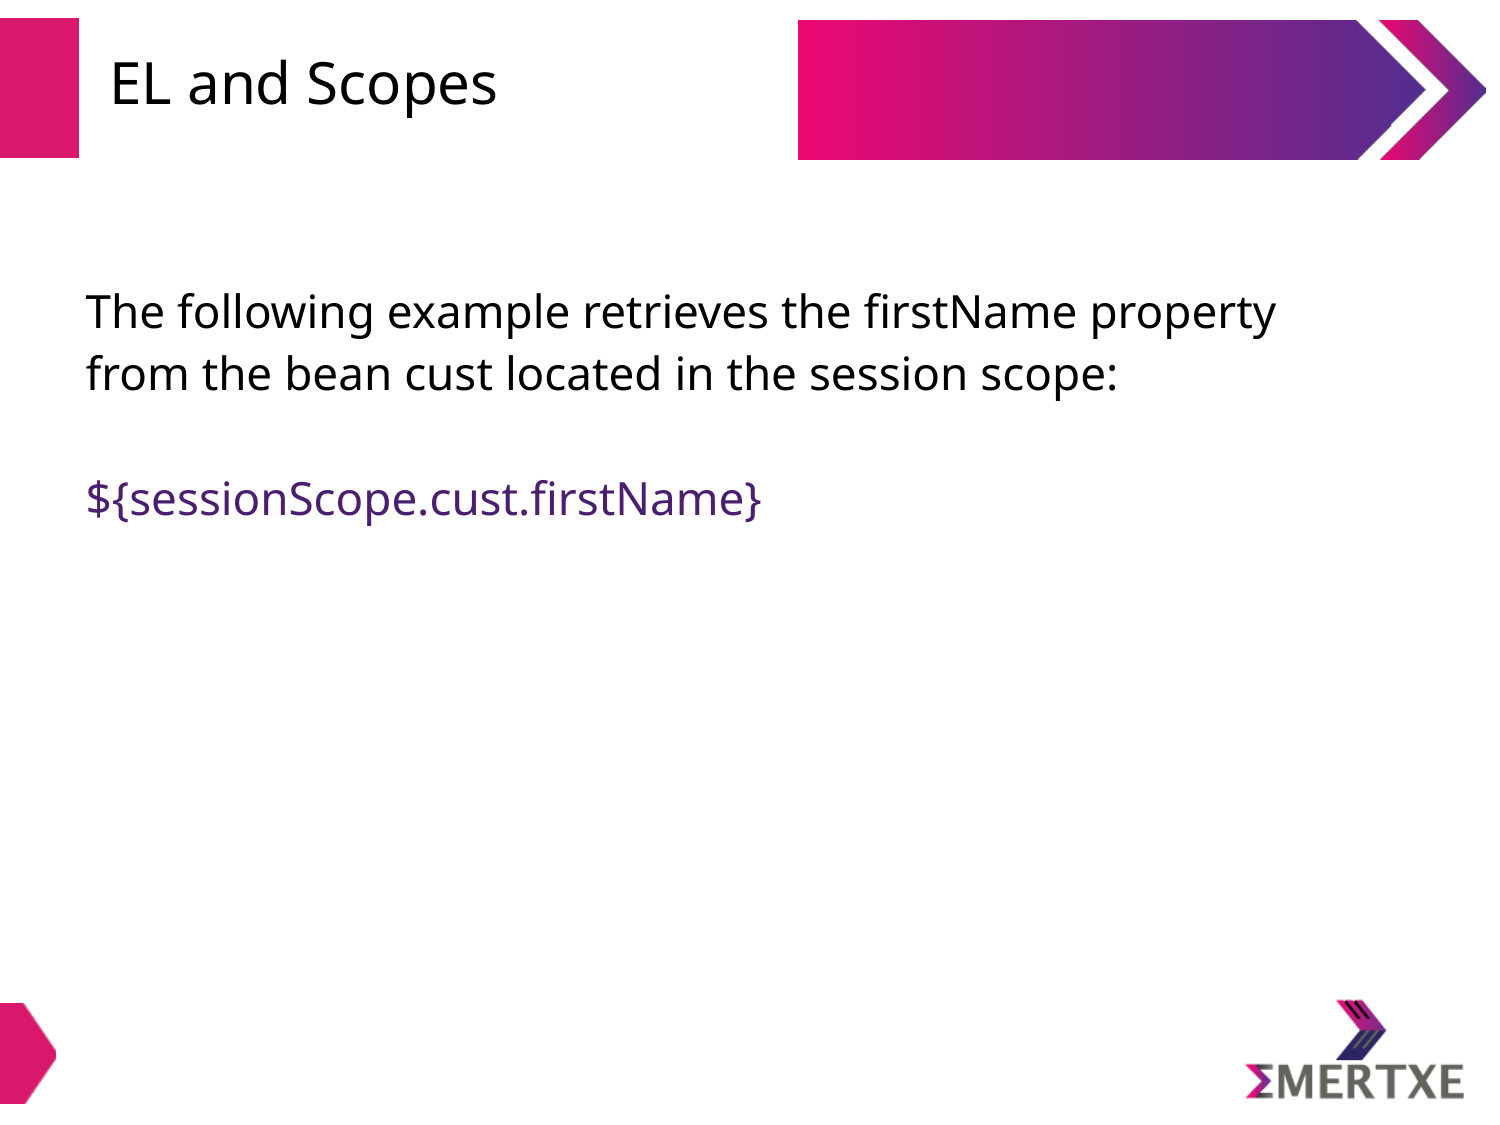

EL and Scopes
The following example retrieves the firstName property from the bean cust located in the session scope:
${sessionScope.cust.firstName}